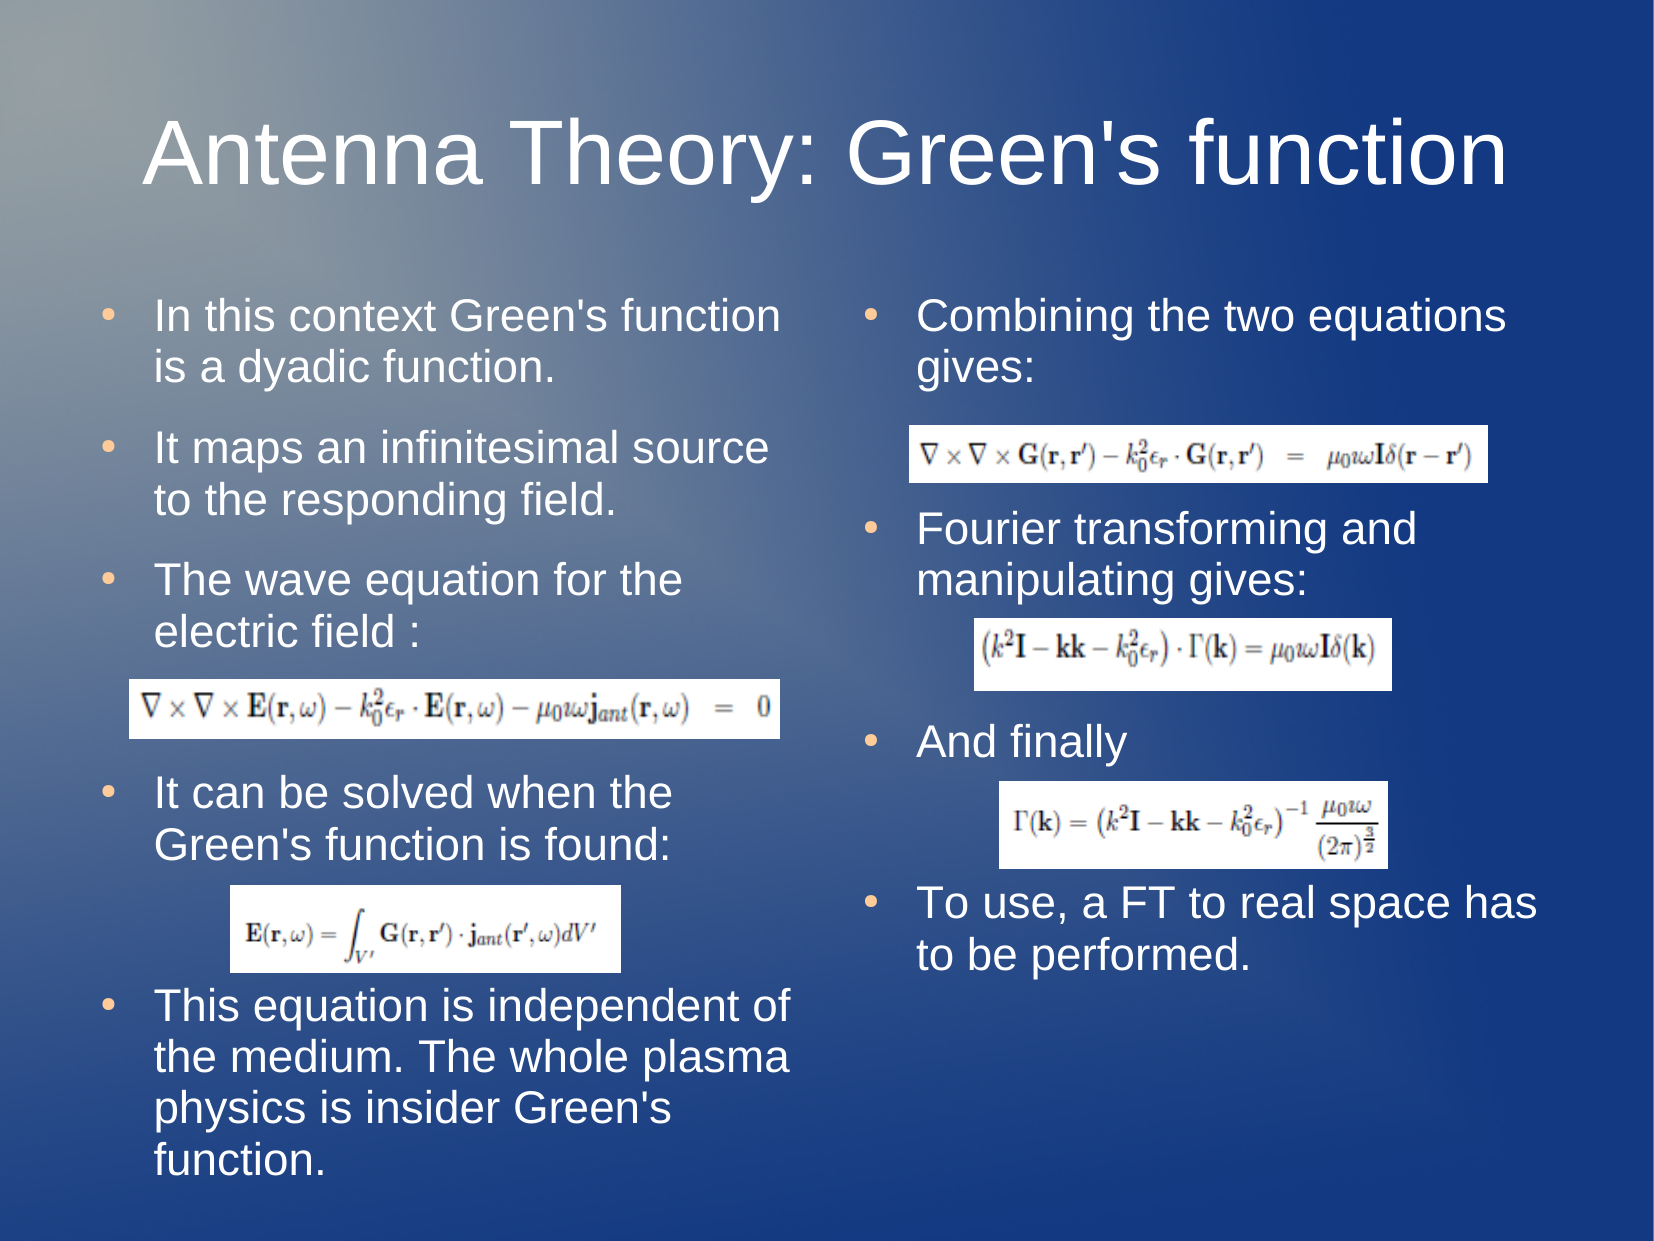

# Antenna Theory: Green's function
In this context Green's function is a dyadic function.
It maps an infinitesimal source to the responding field.
The wave equation for the electric field :
It can be solved when the Green's function is found:
This equation is independent of the medium. The whole plasma physics is insider Green's function.
Combining the two equations gives:
Fourier transforming and manipulating gives:
And finally
To use, a FT to real space has to be performed.